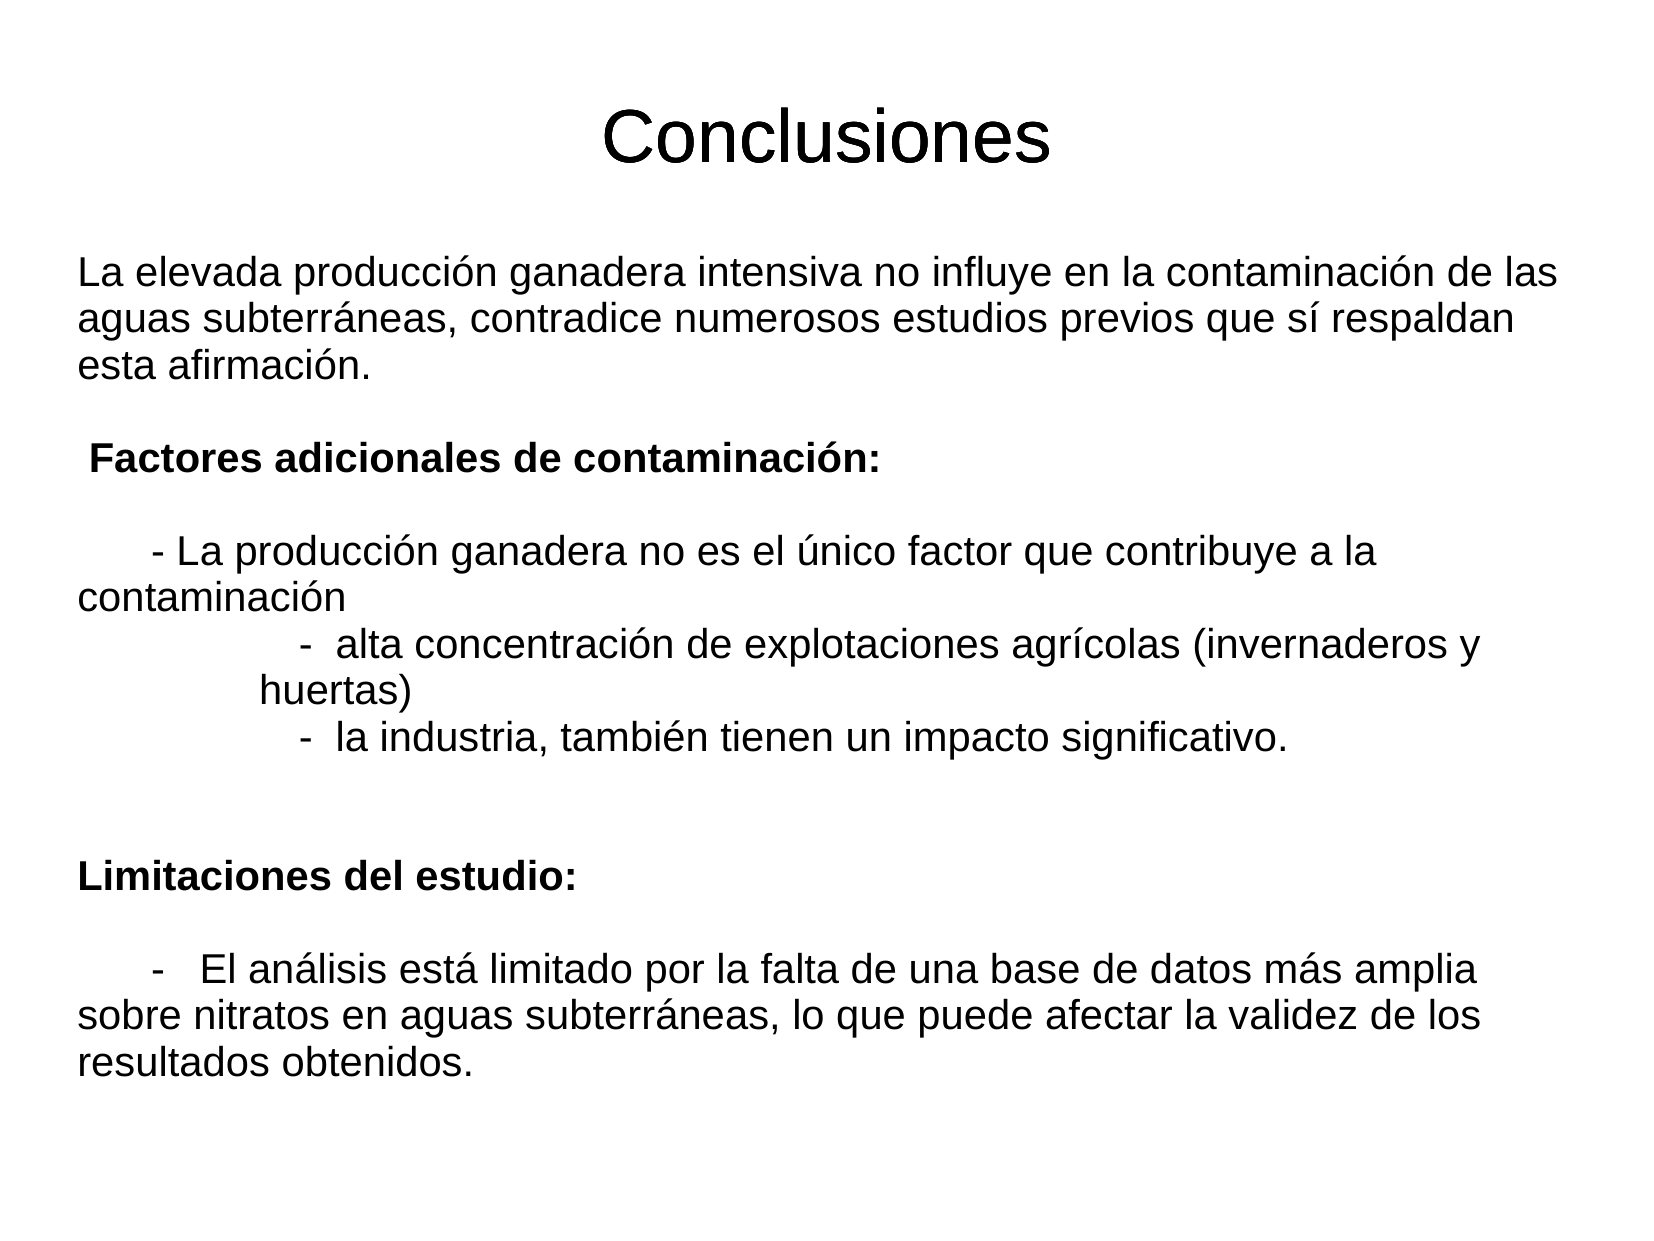

# Conclusiones
Conclusiones
Conclusiones
La elevada producción ganadera intensiva no influye en la contaminación de las aguas subterráneas, contradice numerosos estudios previos que sí respaldan esta afirmación.
 Factores adicionales de contaminación:
	- La producción ganadera no es el único factor que contribuye a la 			 contaminación
			- alta concentración de explotaciones agrícolas (invernaderos y 			 huertas)
			- la industria, también tienen un impacto significativo.
Limitaciones del estudio:
	- El análisis está limitado por la falta de una base de datos más amplia sobre nitratos en aguas subterráneas, lo que puede afectar la validez de los resultados obtenidos.